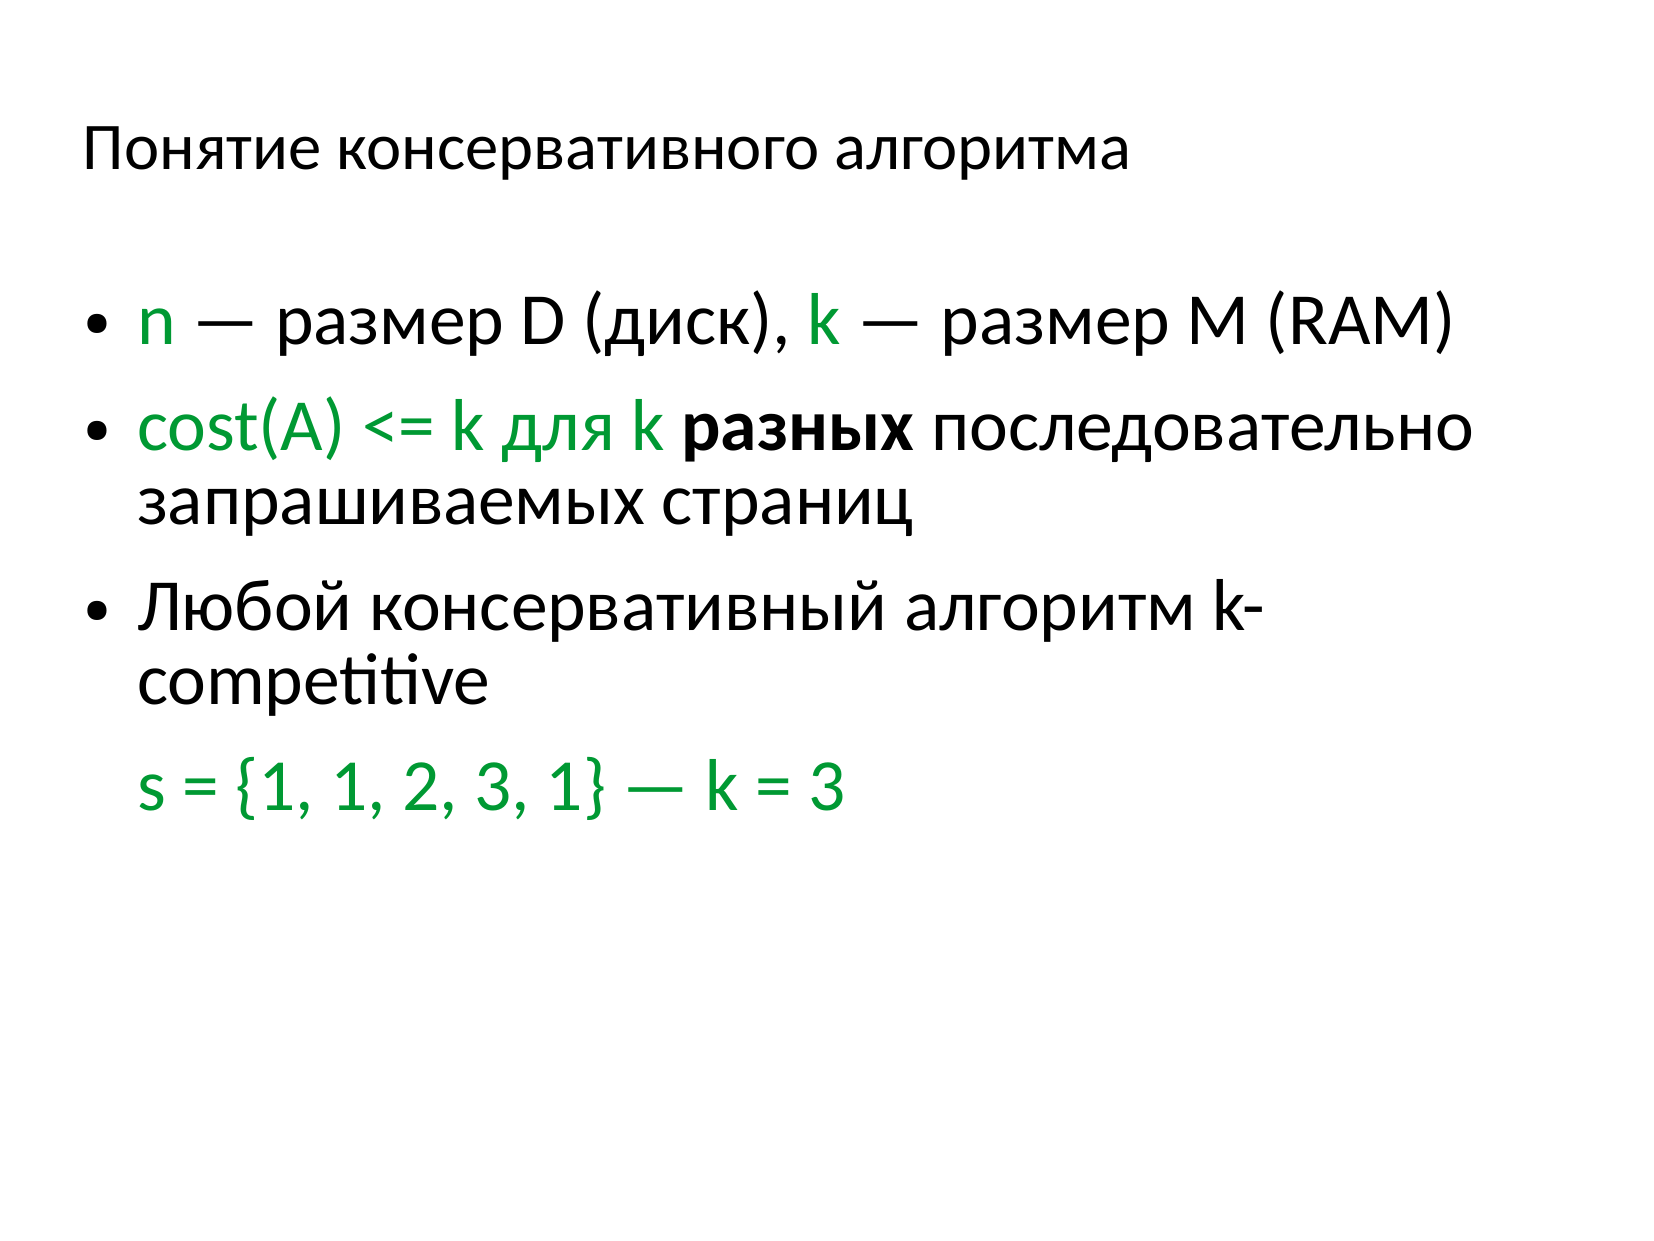

# Понятие консервативного алгоритма
n — размер D (диск), k — размер M (RAM)
cost(A) <= k для k разных последовательно запрашиваемых страниц
Любой консервативный алгоритм k-competitive
s = {1, 1, 2, 3, 1} — k = 3